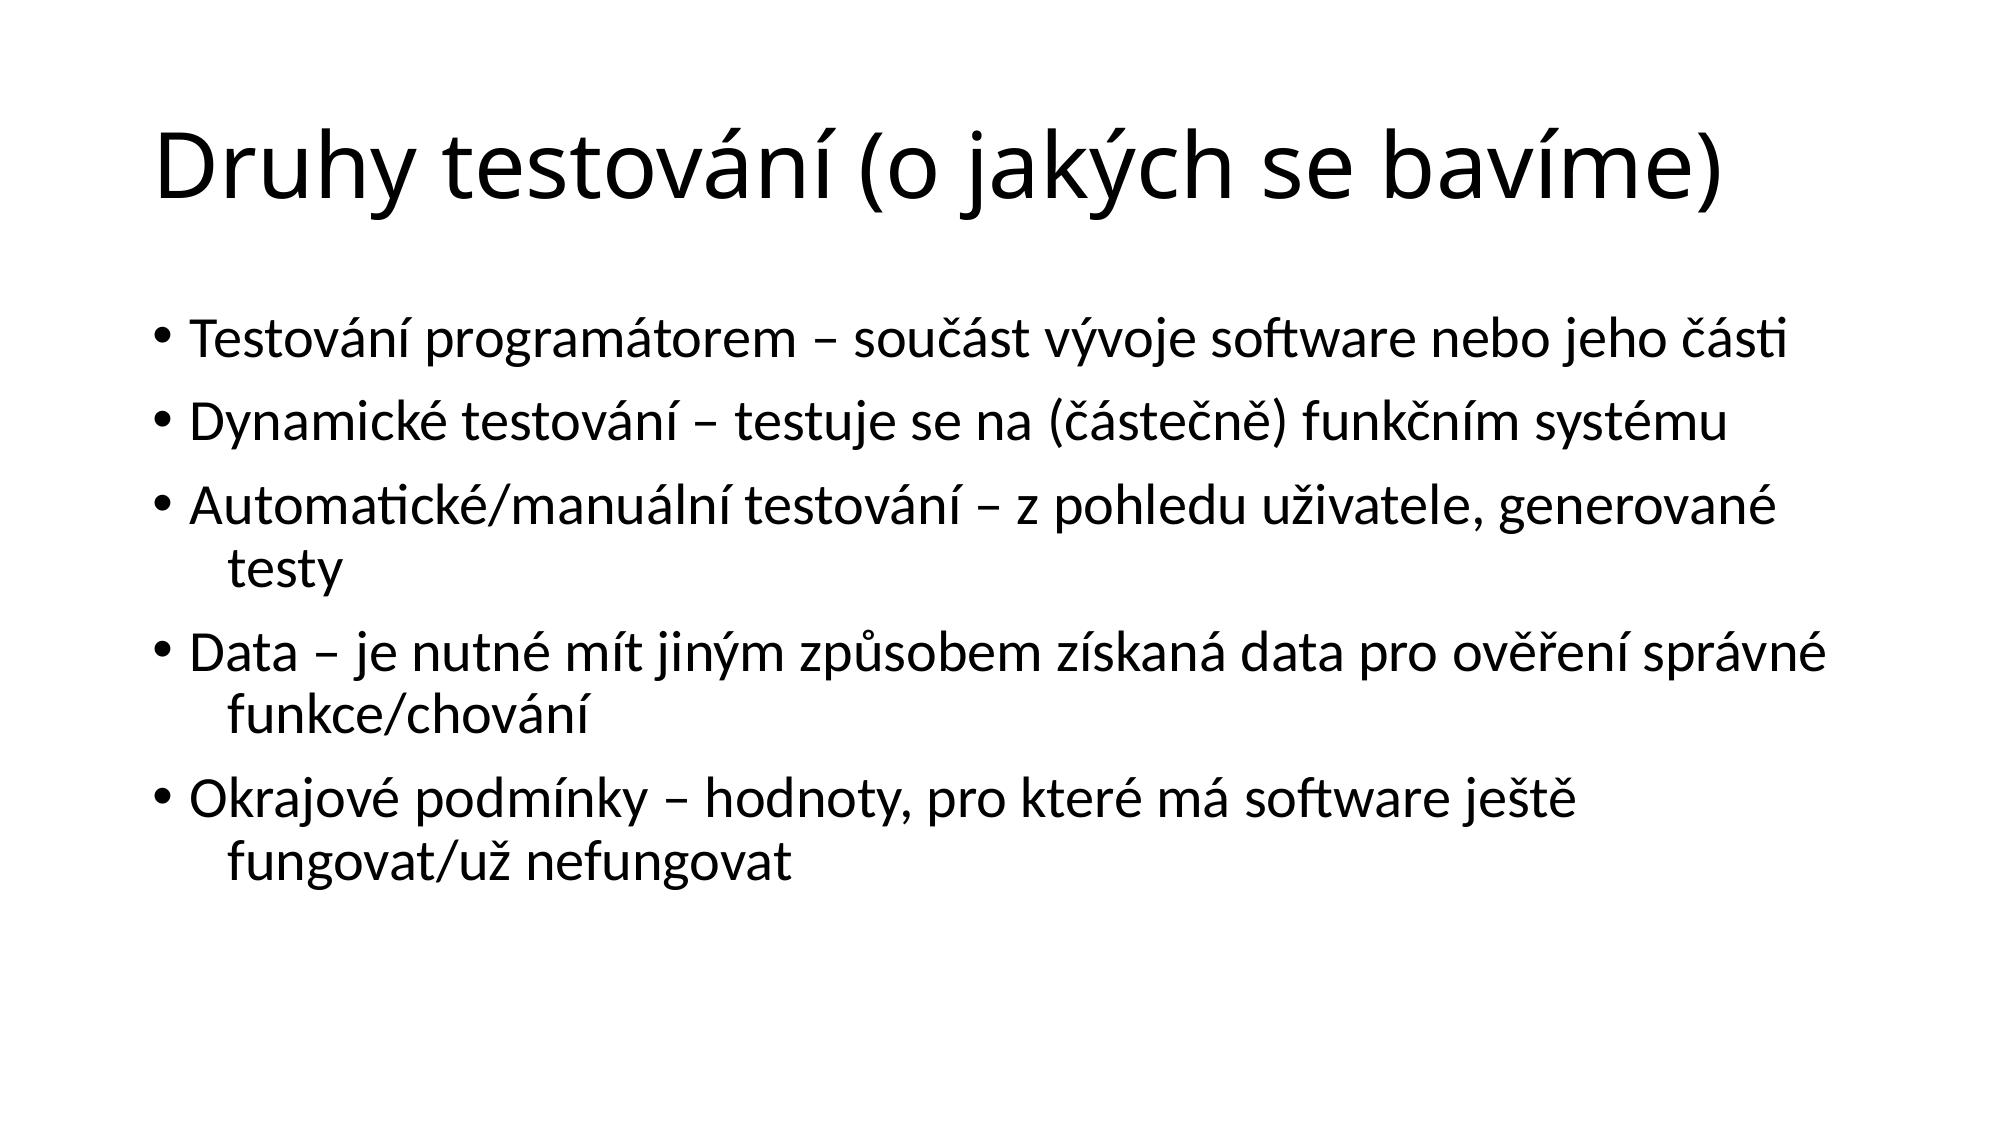

# Druhy testování (o jakých se bavíme)
Testování programátorem – součást vývoje software nebo jeho části
Dynamické testování – testuje se na (částečně) funkčním systému
Automatické/manuální testování – z pohledu uživatele, generované testy
Data – je nutné mít jiným způsobem získaná data pro ověření správné funkce/chování
Okrajové podmínky – hodnoty, pro které má software ještě fungovat/už nefungovat